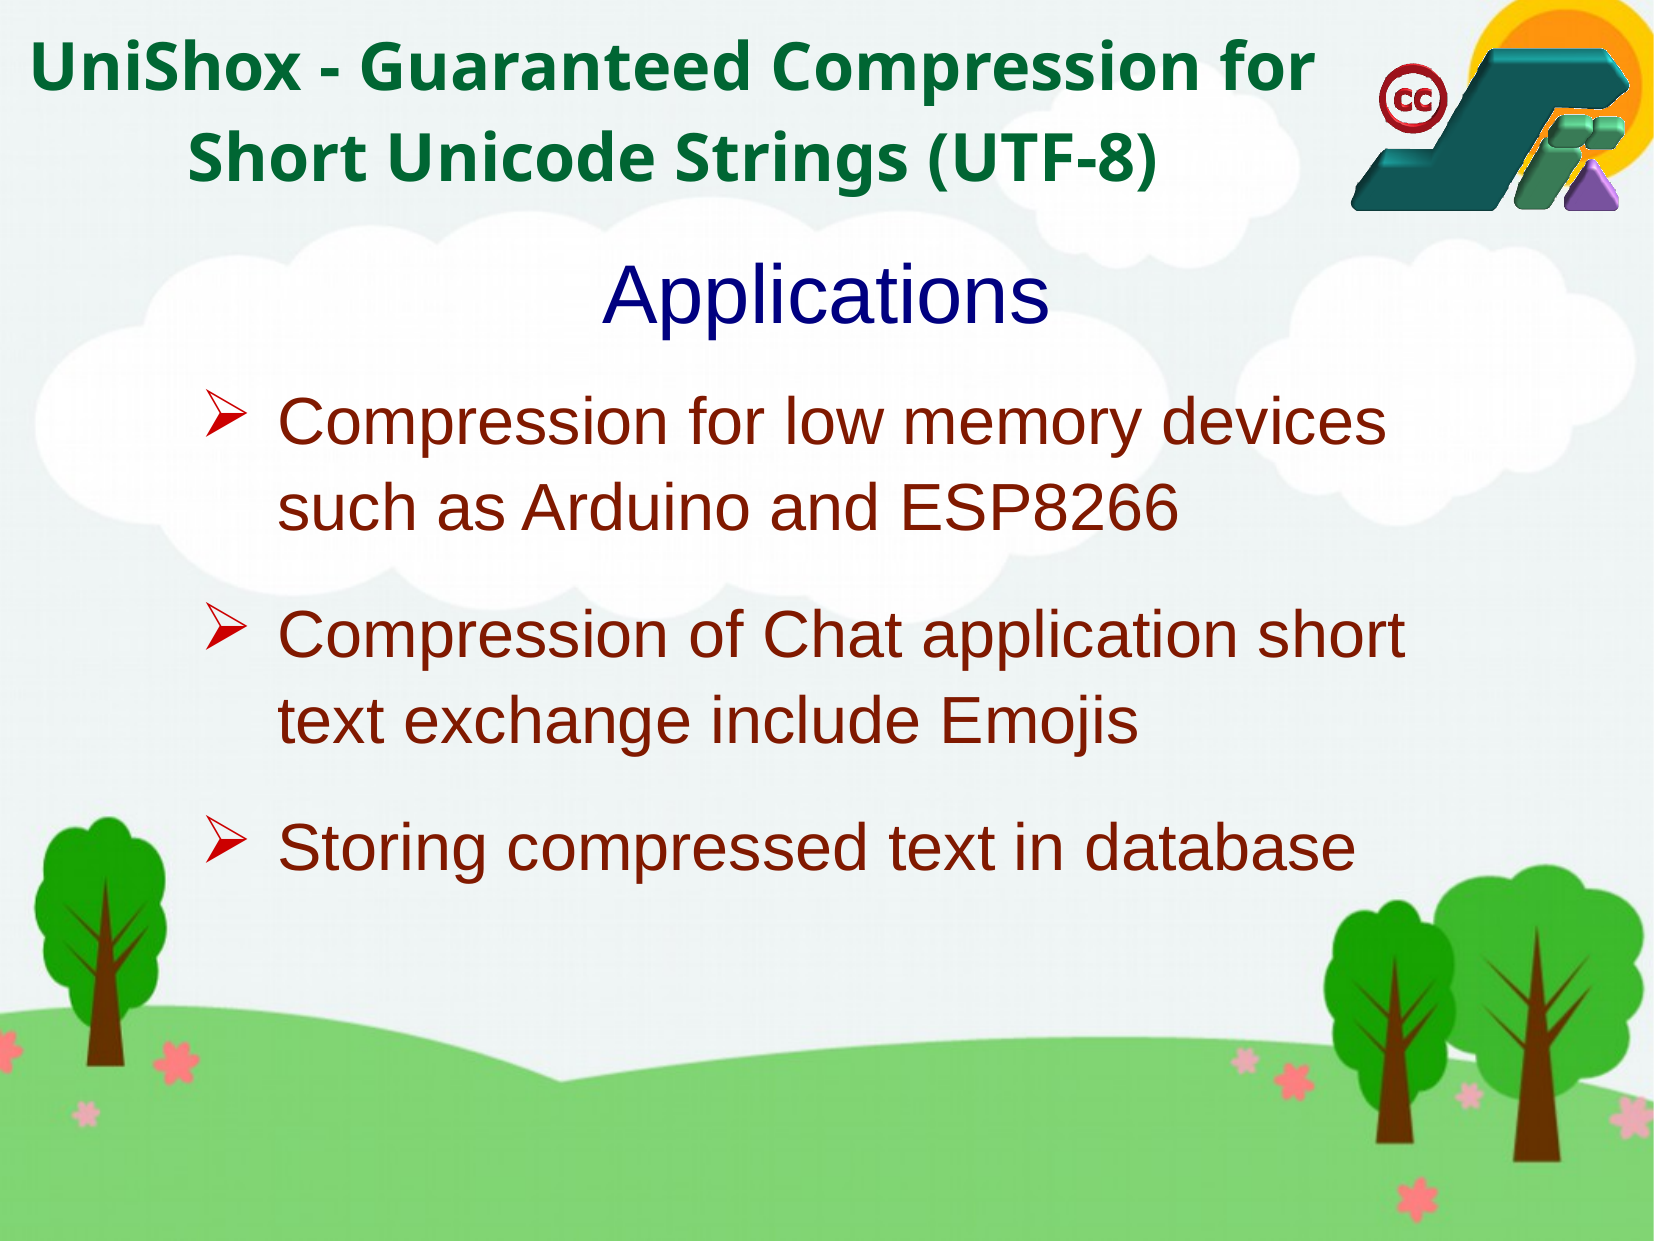

UniShox - Guaranteed Compression for Short Unicode Strings (UTF-8)
Applications
# Compression for low memory devices such as Arduino and ESP8266
Compression of Chat application short text exchange include Emojis
Storing compressed text in database